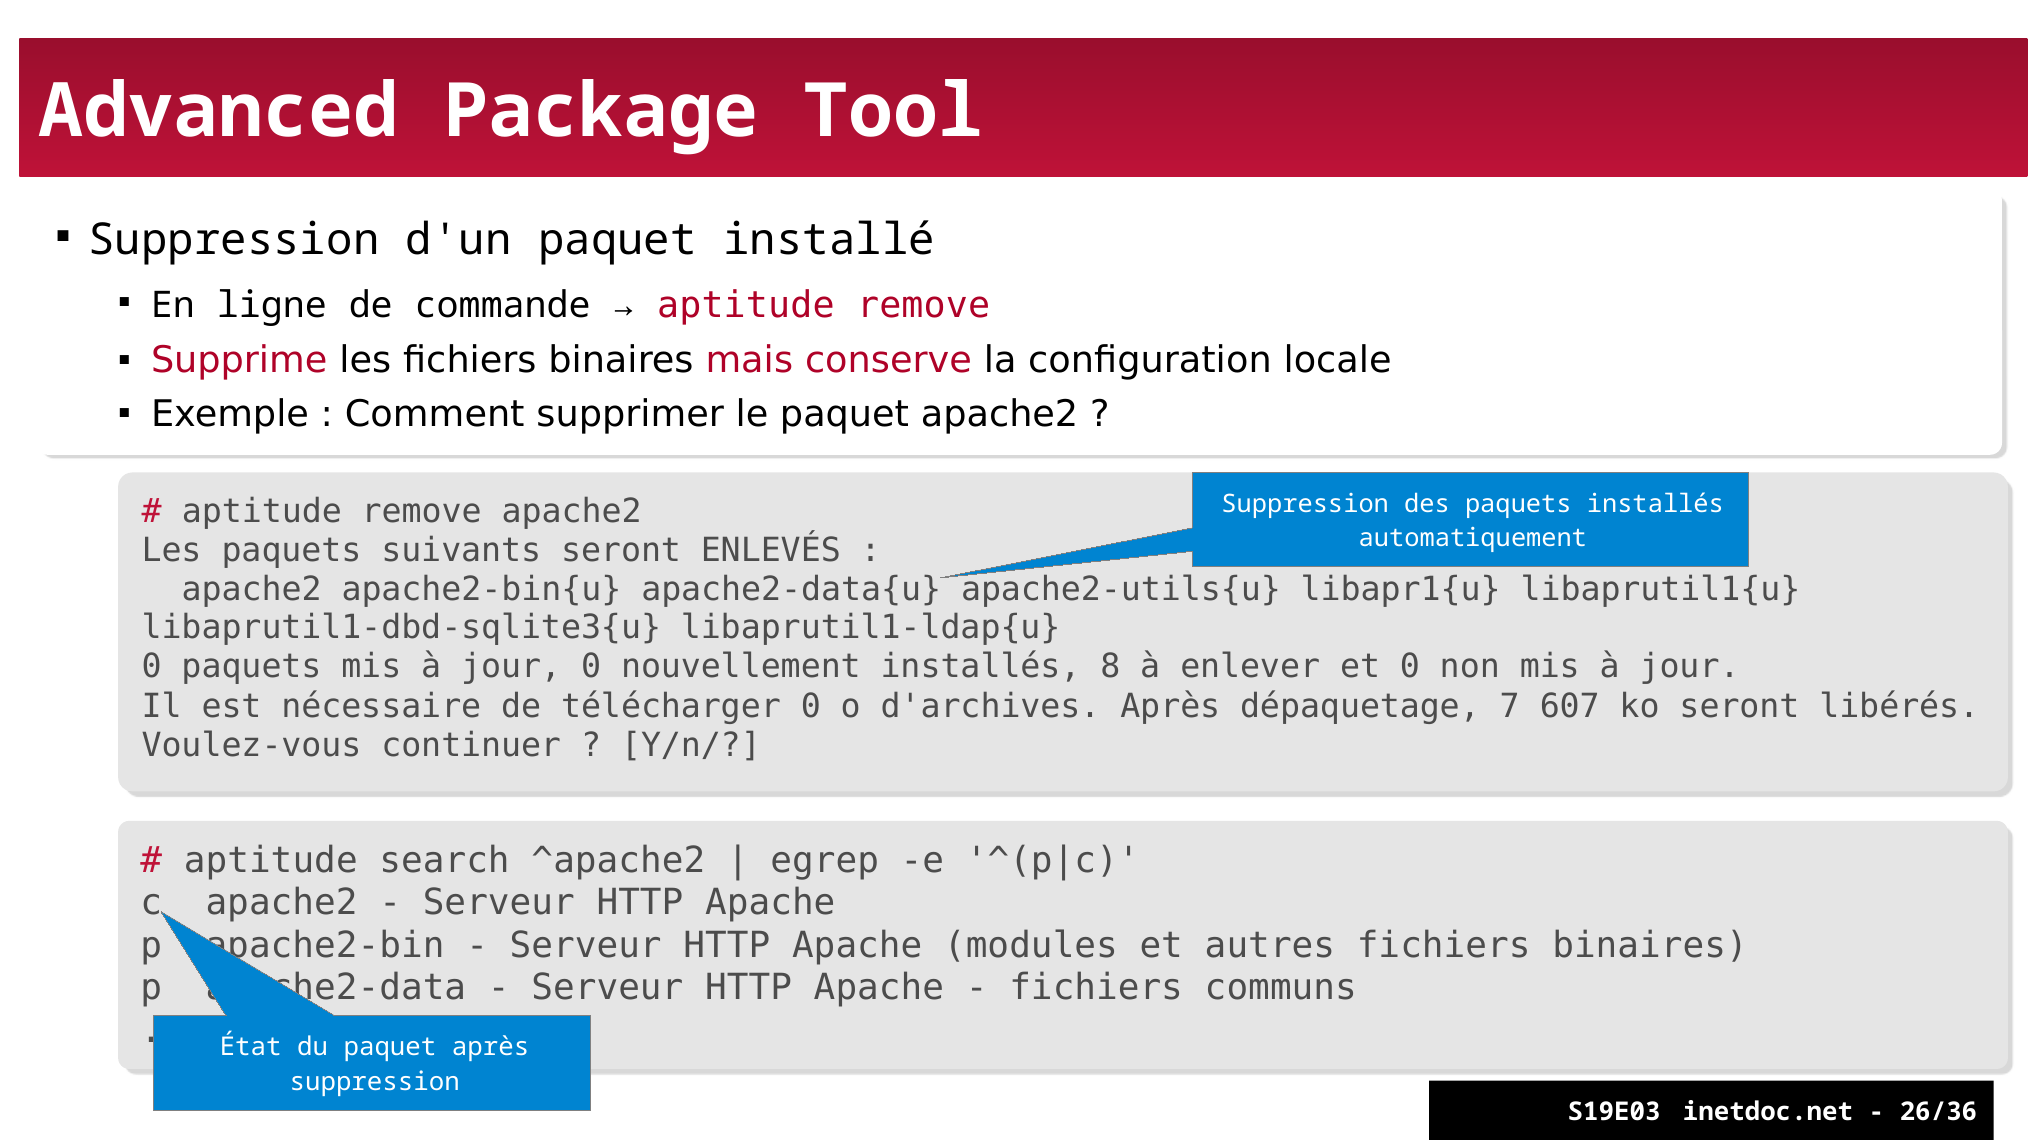

Advanced Package Tool
Suppression d'un paquet installé
En ligne de commande → aptitude remove
Supprime les fichiers binaires mais conserve la configuration locale
Exemple : Comment supprimer le paquet apache2 ?
# aptitude remove apache2
Les paquets suivants seront ENLEVÉS :
 apache2 apache2-bin{u} apache2-data{u} apache2-utils{u} libapr1{u} libaprutil1{u} libaprutil1-dbd-sqlite3{u} libaprutil1-ldap{u}
0 paquets mis à jour, 0 nouvellement installés, 8 à enlever et 0 non mis à jour.
Il est nécessaire de télécharger 0 o d'archives. Après dépaquetage, 7 607 ko seront libérés.
Voulez-vous continuer ? [Y/n/?]
Suppression des paquets installés automatiquement
# aptitude search ^apache2 | egrep -e '^(p|c)'
c apache2 - Serveur HTTP Apache
p apache2-bin - Serveur HTTP Apache (modules et autres fichiers binaires)
p apache2-data - Serveur HTTP Apache - fichiers communs
...
État du paquet après suppression
S19E03	inetdoc.net - /36